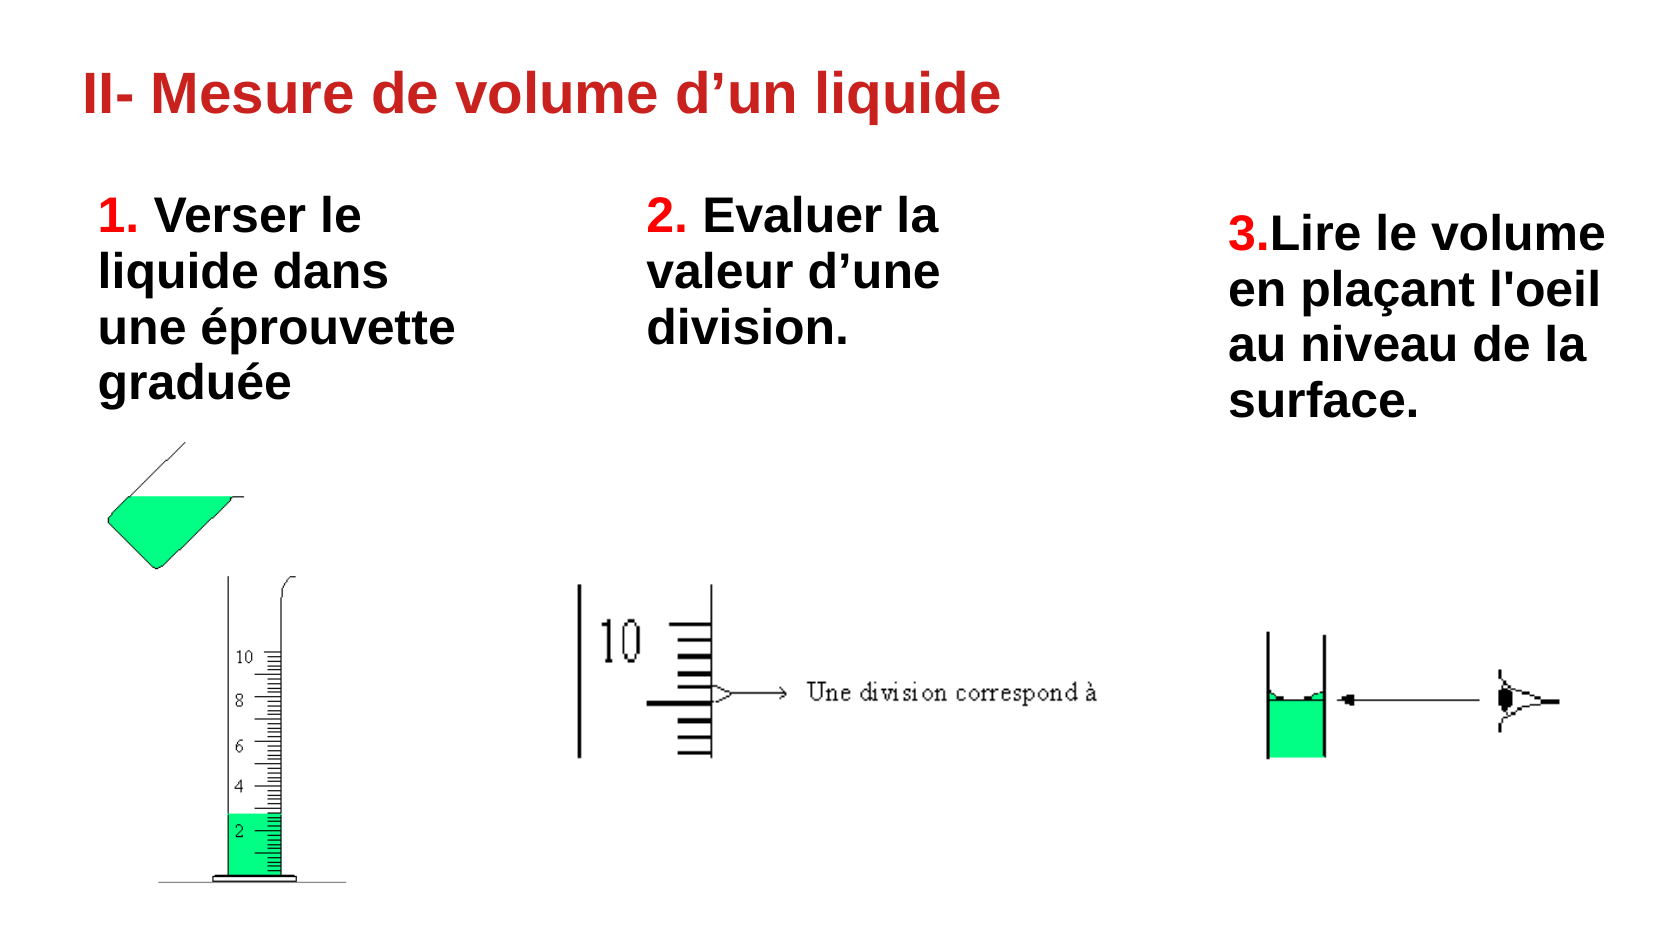

# II- Mesure de volume d’un liquide
1. Verser le liquide dans une éprouvette graduée
2. Evaluer la valeur d’une division.
3.Lire le volume en plaçant l'oeil au niveau de la surface.